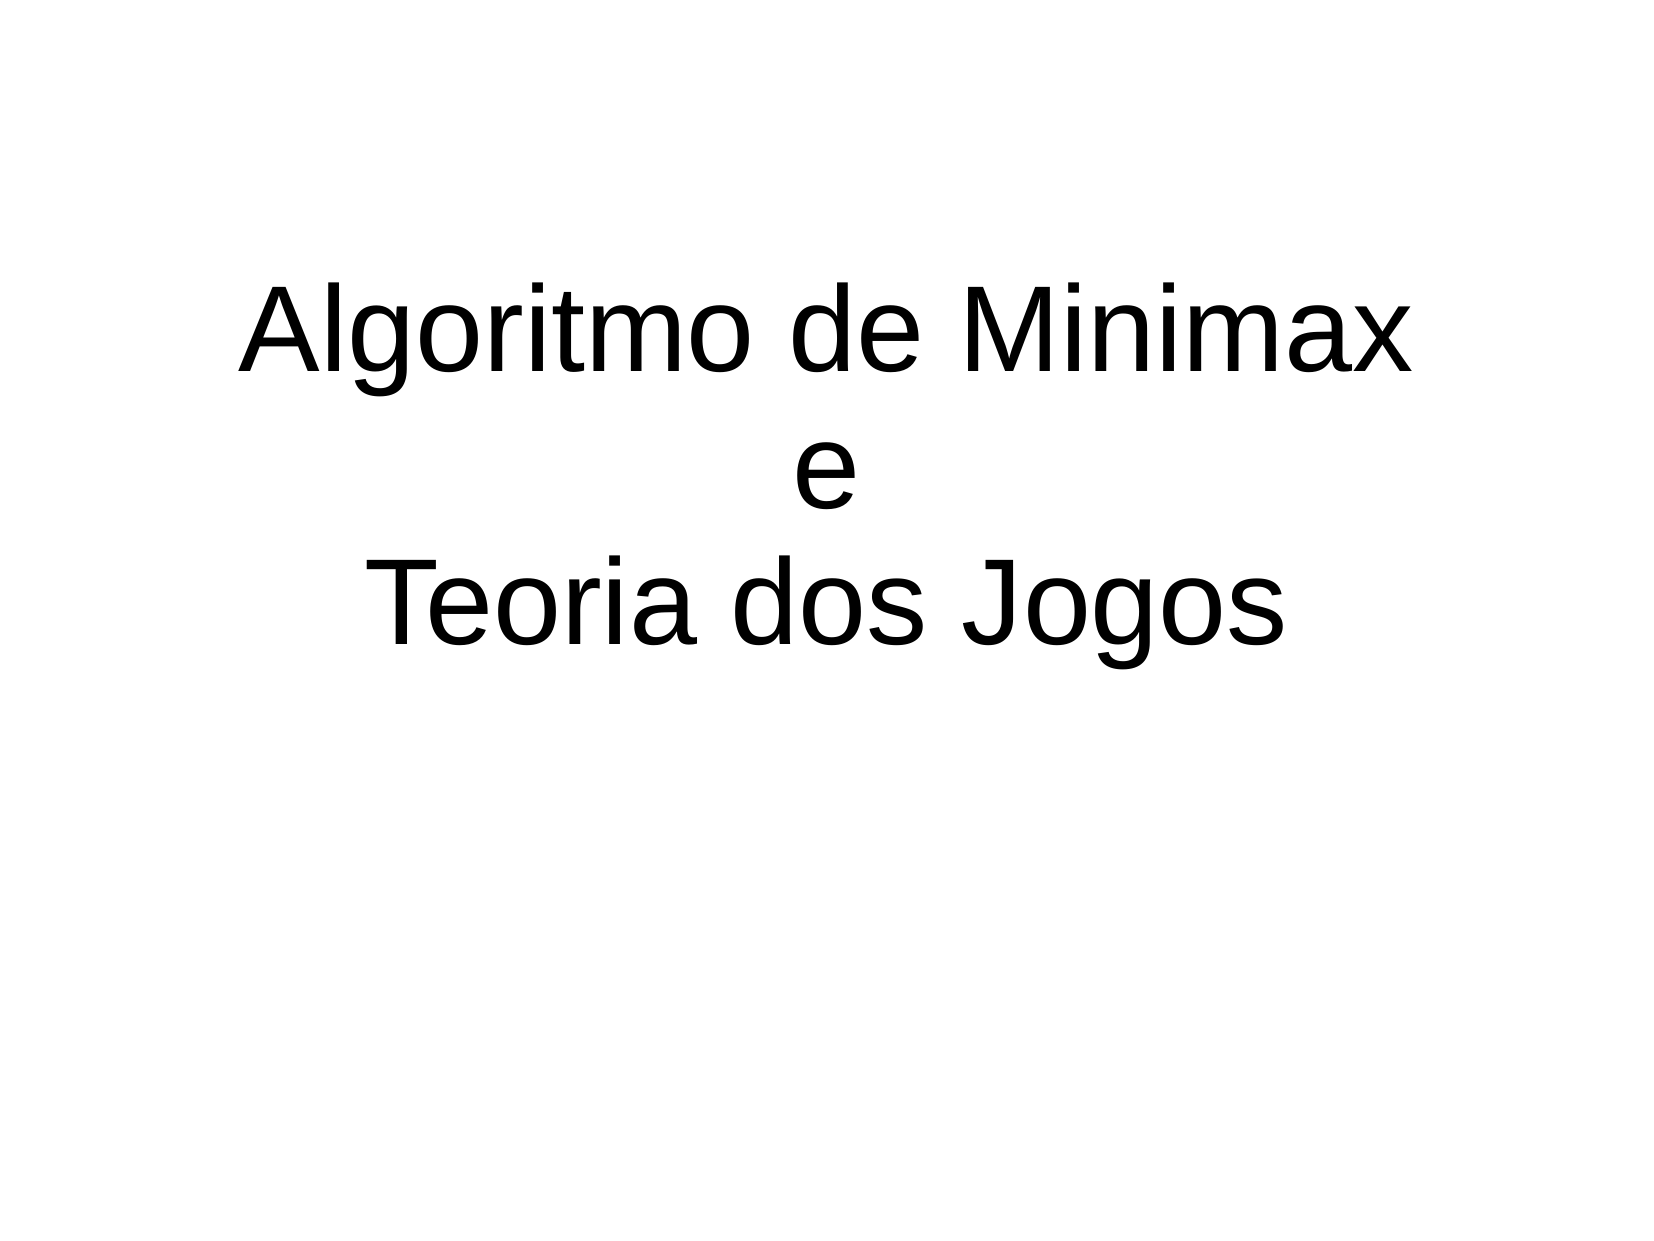

# Algoritmo de Minimax e Teoria dos Jogos